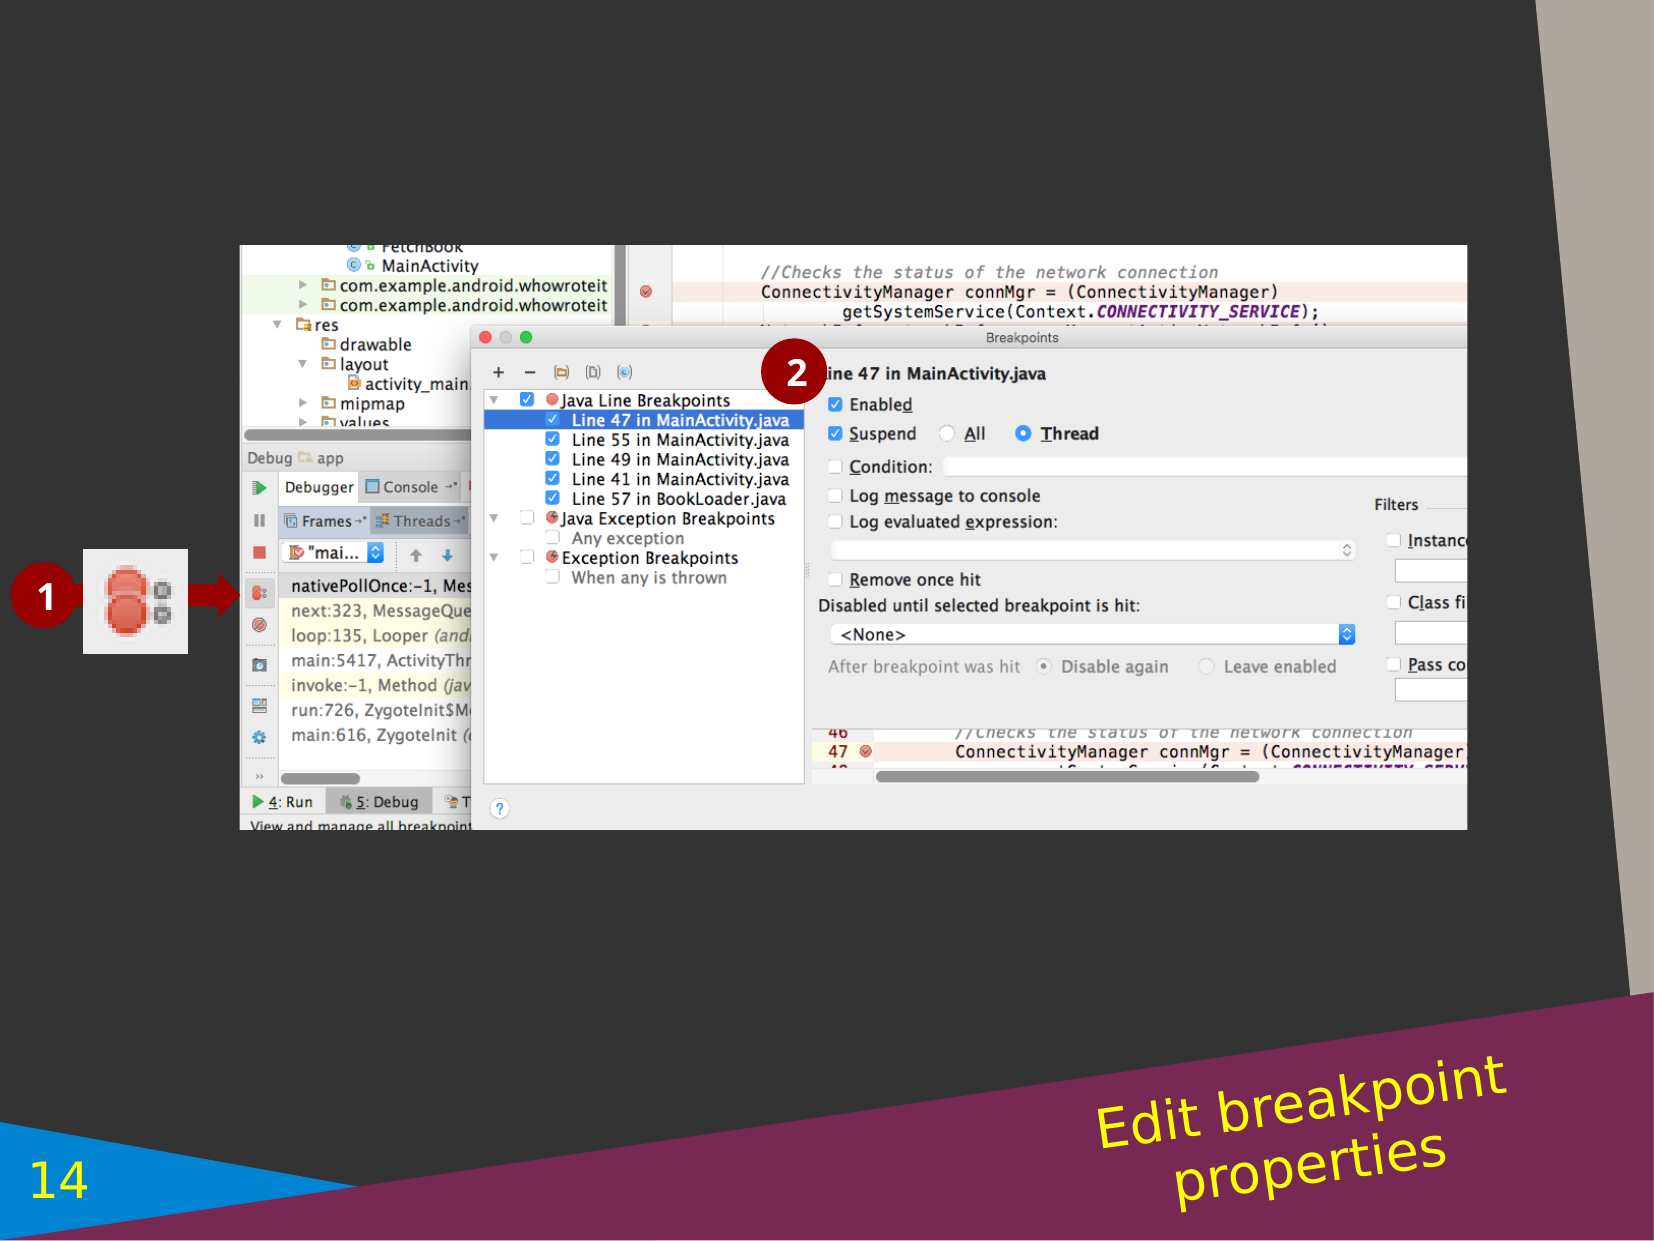

2
1
# Edit breakpoint properties
14